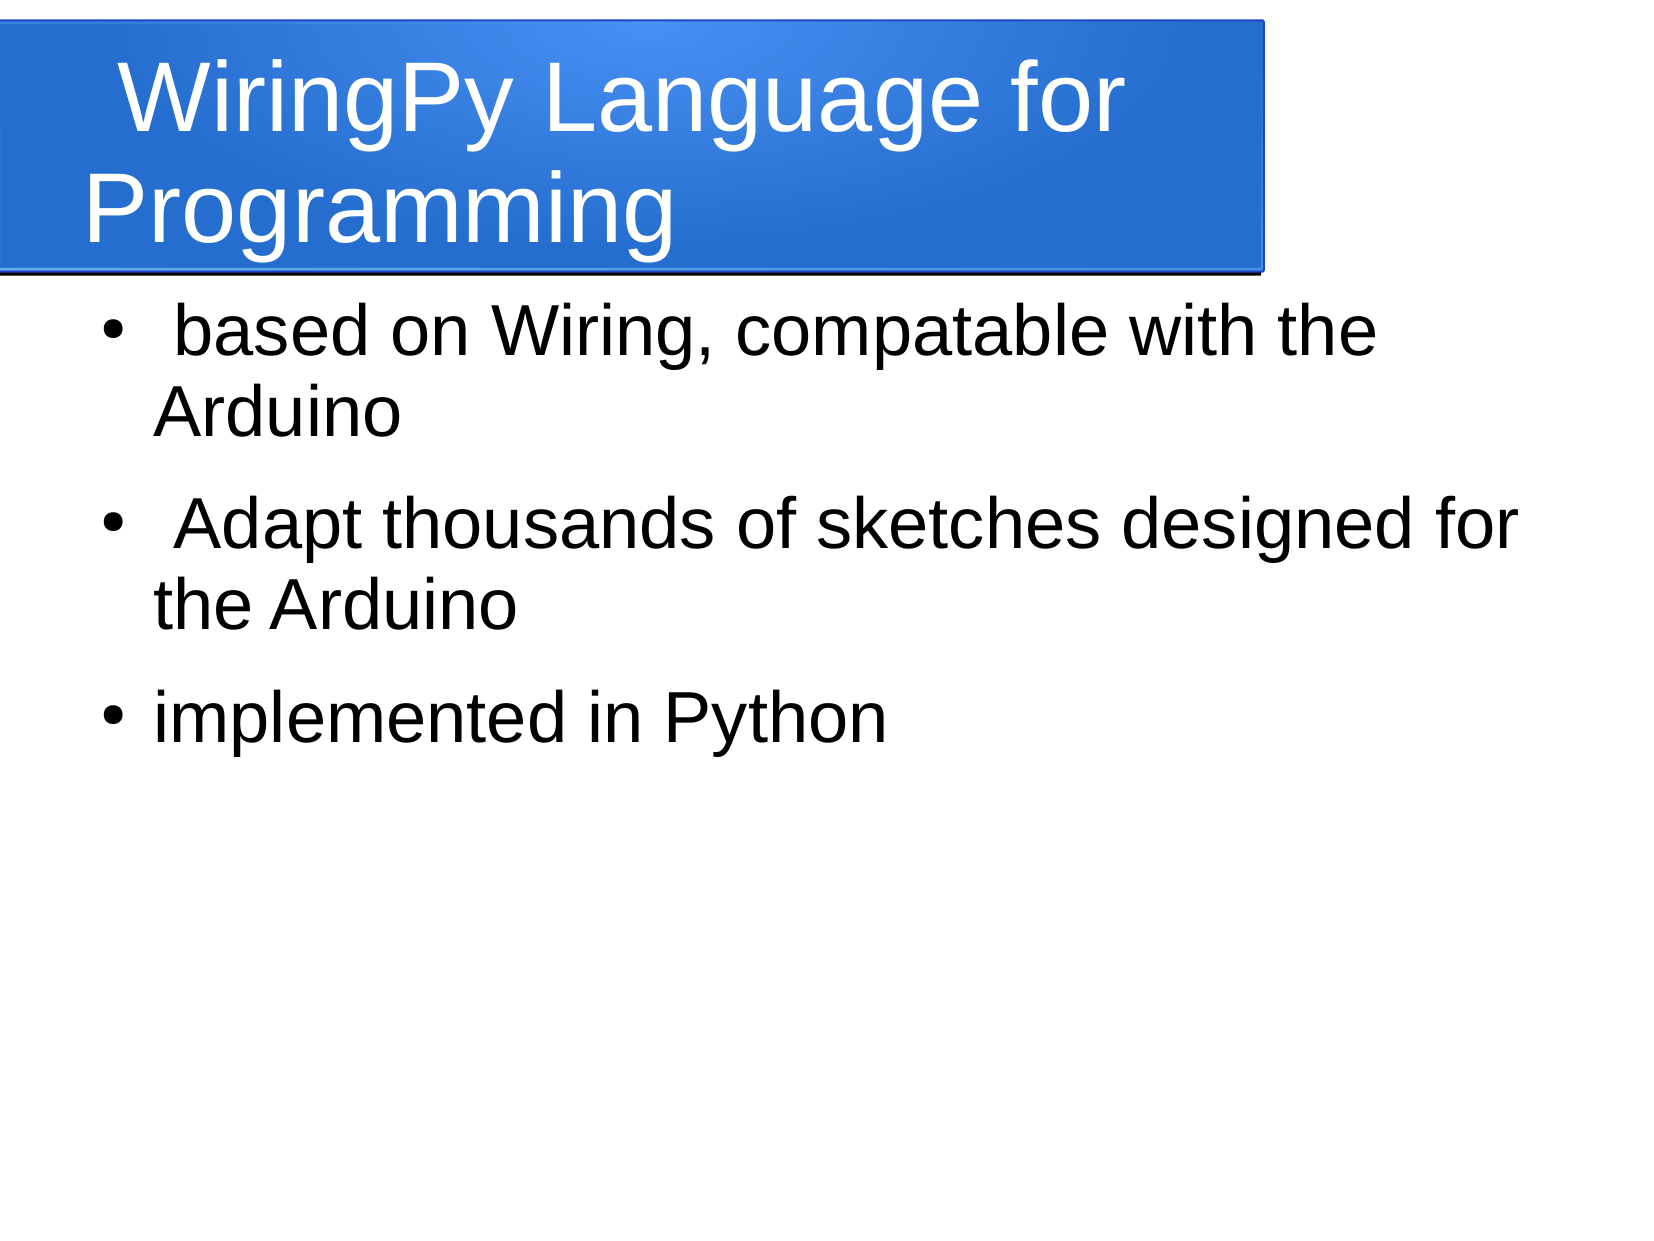

# WiringPy Language for Programming
 based on Wiring, compatable with the Arduino
 Adapt thousands of sketches designed for the Arduino
implemented in Python